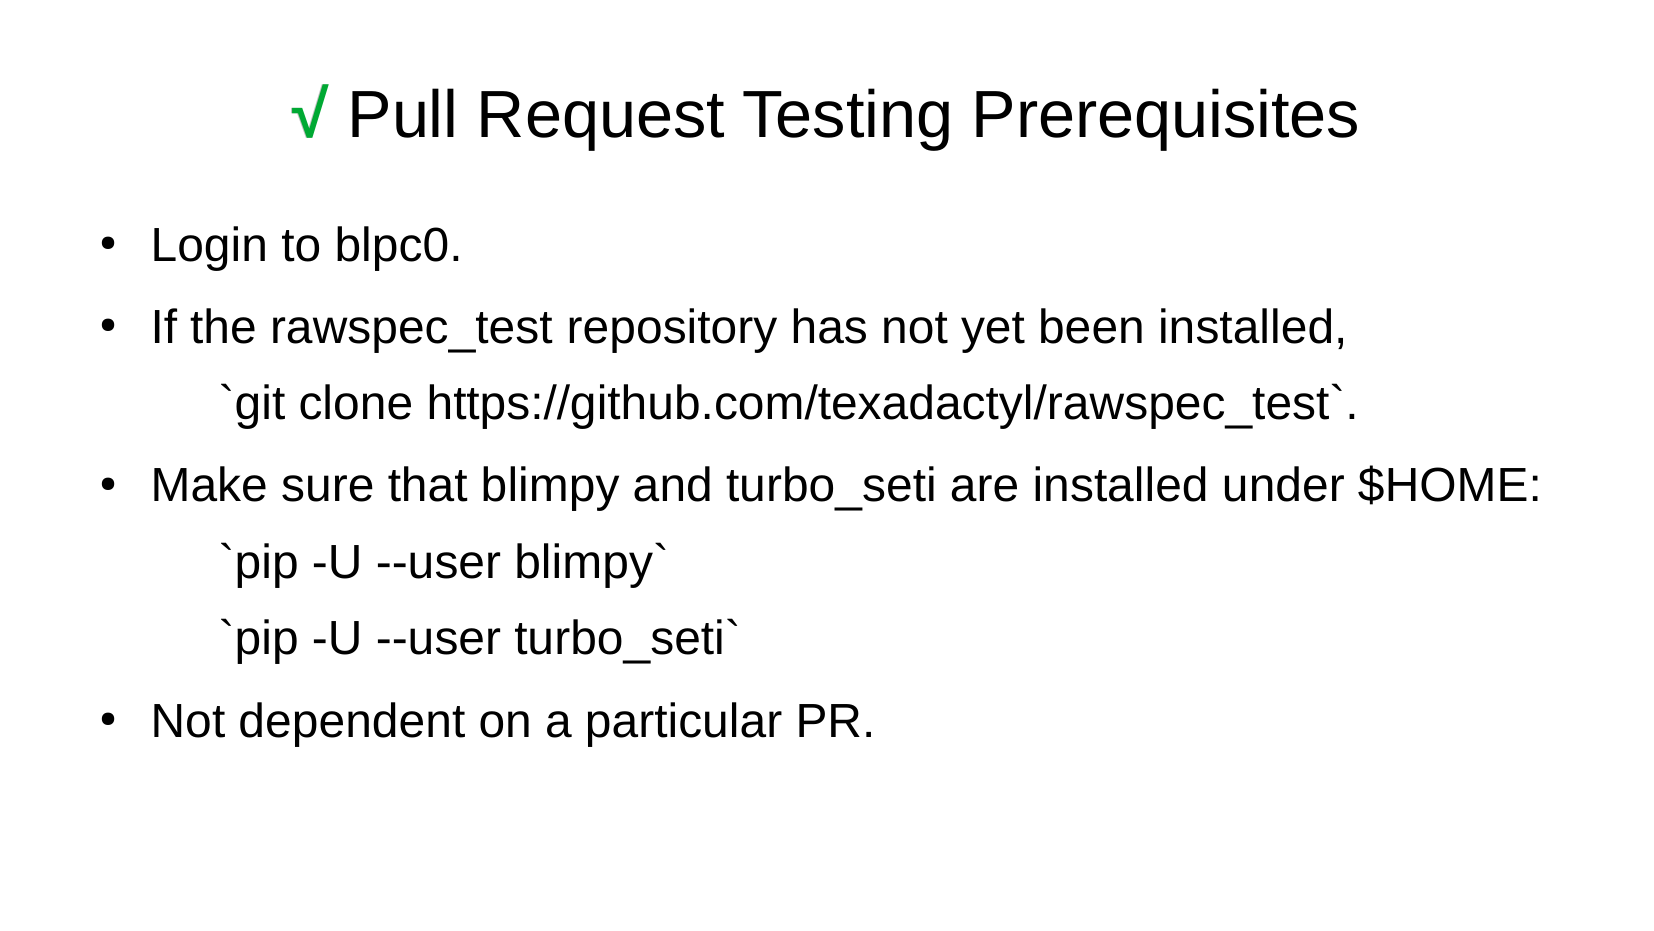

# √ Pull Request Testing Prerequisites
Login to blpc0.
If the rawspec_test repository has not yet been installed,
`git clone https://github.com/texadactyl/rawspec_test`.
Make sure that blimpy and turbo_seti are installed under $HOME:
`pip -U --user blimpy`
`pip -U --user turbo_seti`
Not dependent on a particular PR.